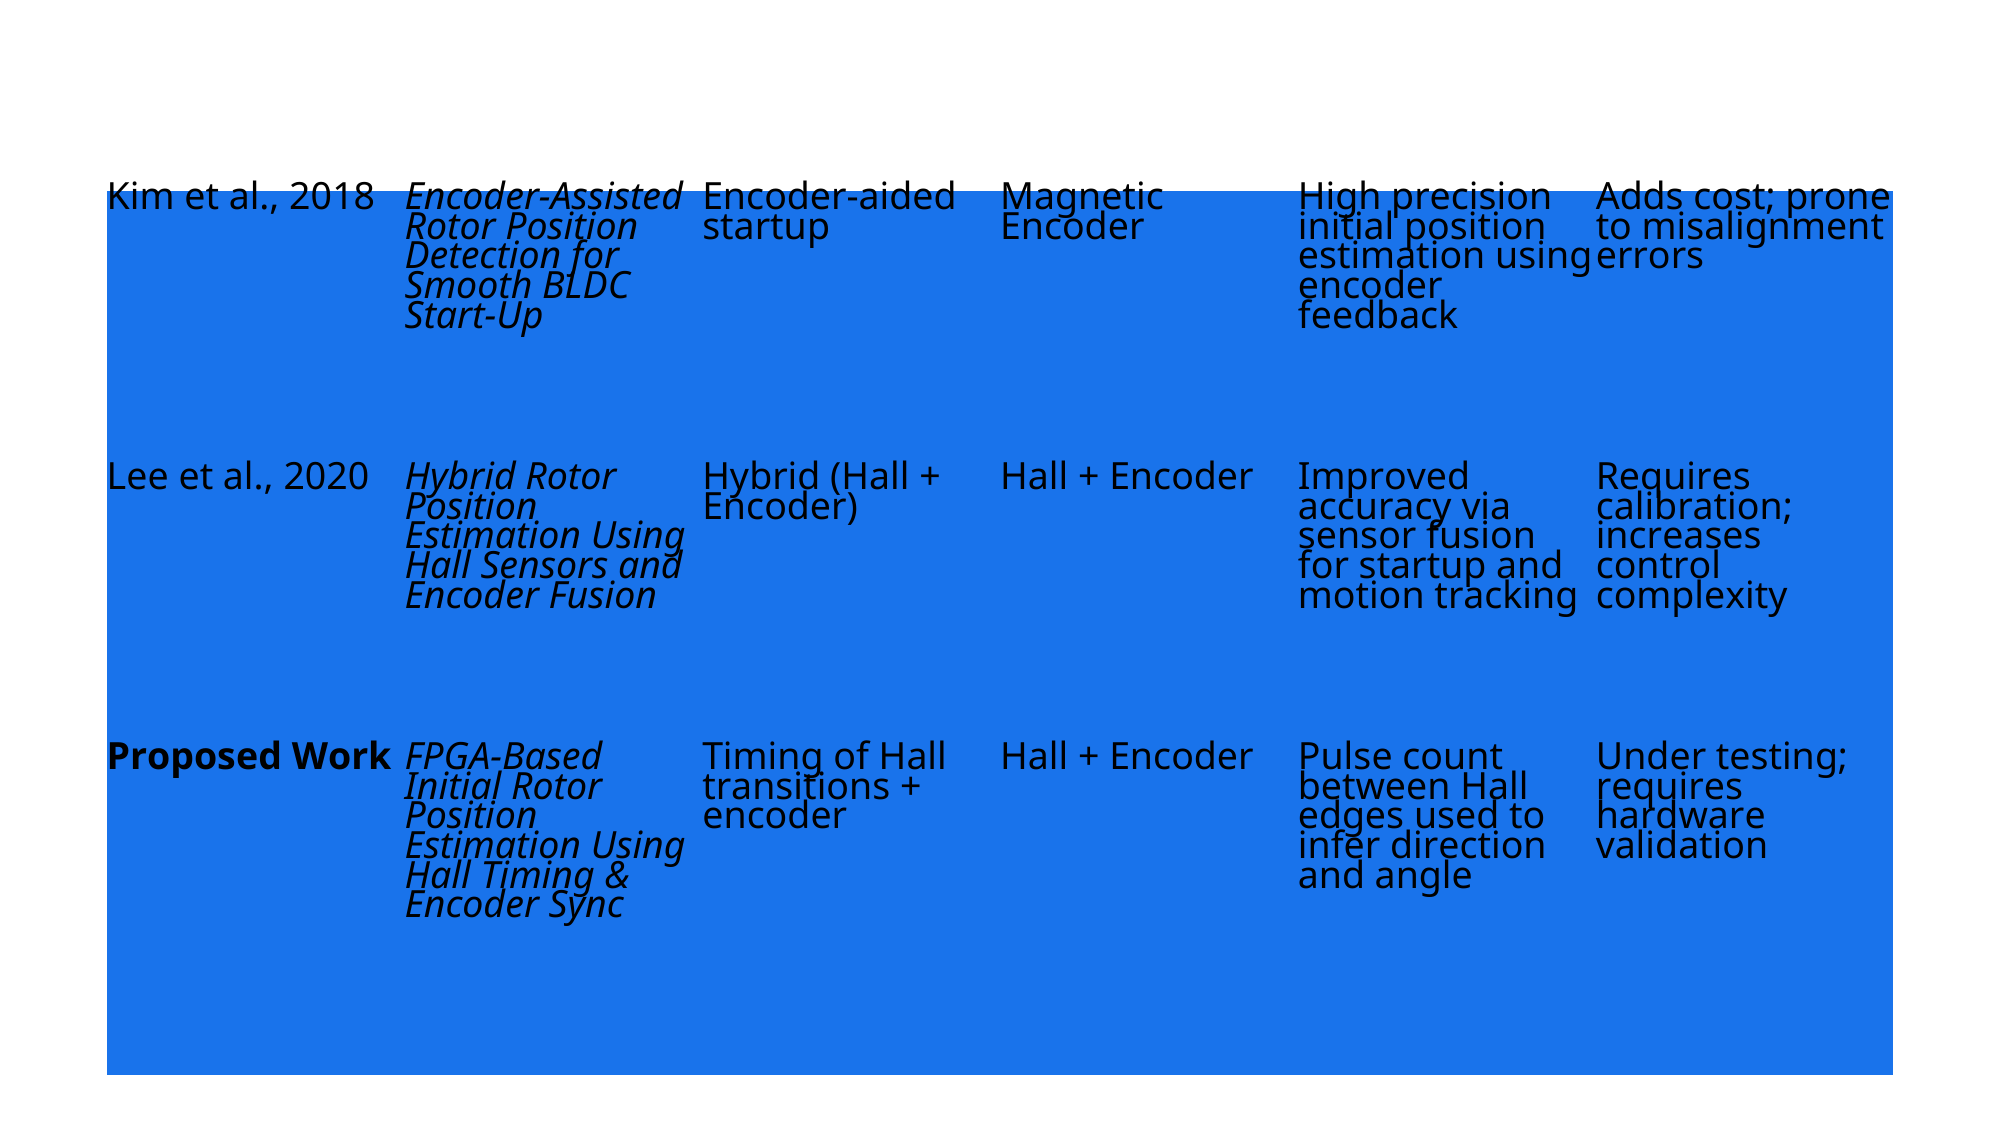

| Kim et al., 2018 | Encoder-Assisted Rotor Position Detection for Smooth BLDC Start-Up | Encoder-aided startup | Magnetic Encoder | High precision initial position estimation using encoder feedback | Adds cost; prone to misalignment errors |
| --- | --- | --- | --- | --- | --- |
| Lee et al., 2020 | Hybrid Rotor Position Estimation Using Hall Sensors and Encoder Fusion | Hybrid (Hall + Encoder) | Hall + Encoder | Improved accuracy via sensor fusion for startup and motion tracking | Requires calibration; increases control complexity |
| Proposed Work | FPGA-Based Initial Rotor Position Estimation Using Hall Timing & Encoder Sync | Timing of Hall transitions + encoder | Hall + Encoder | Pulse count between Hall edges used to infer direction and angle | Under testing; requires hardware validation |